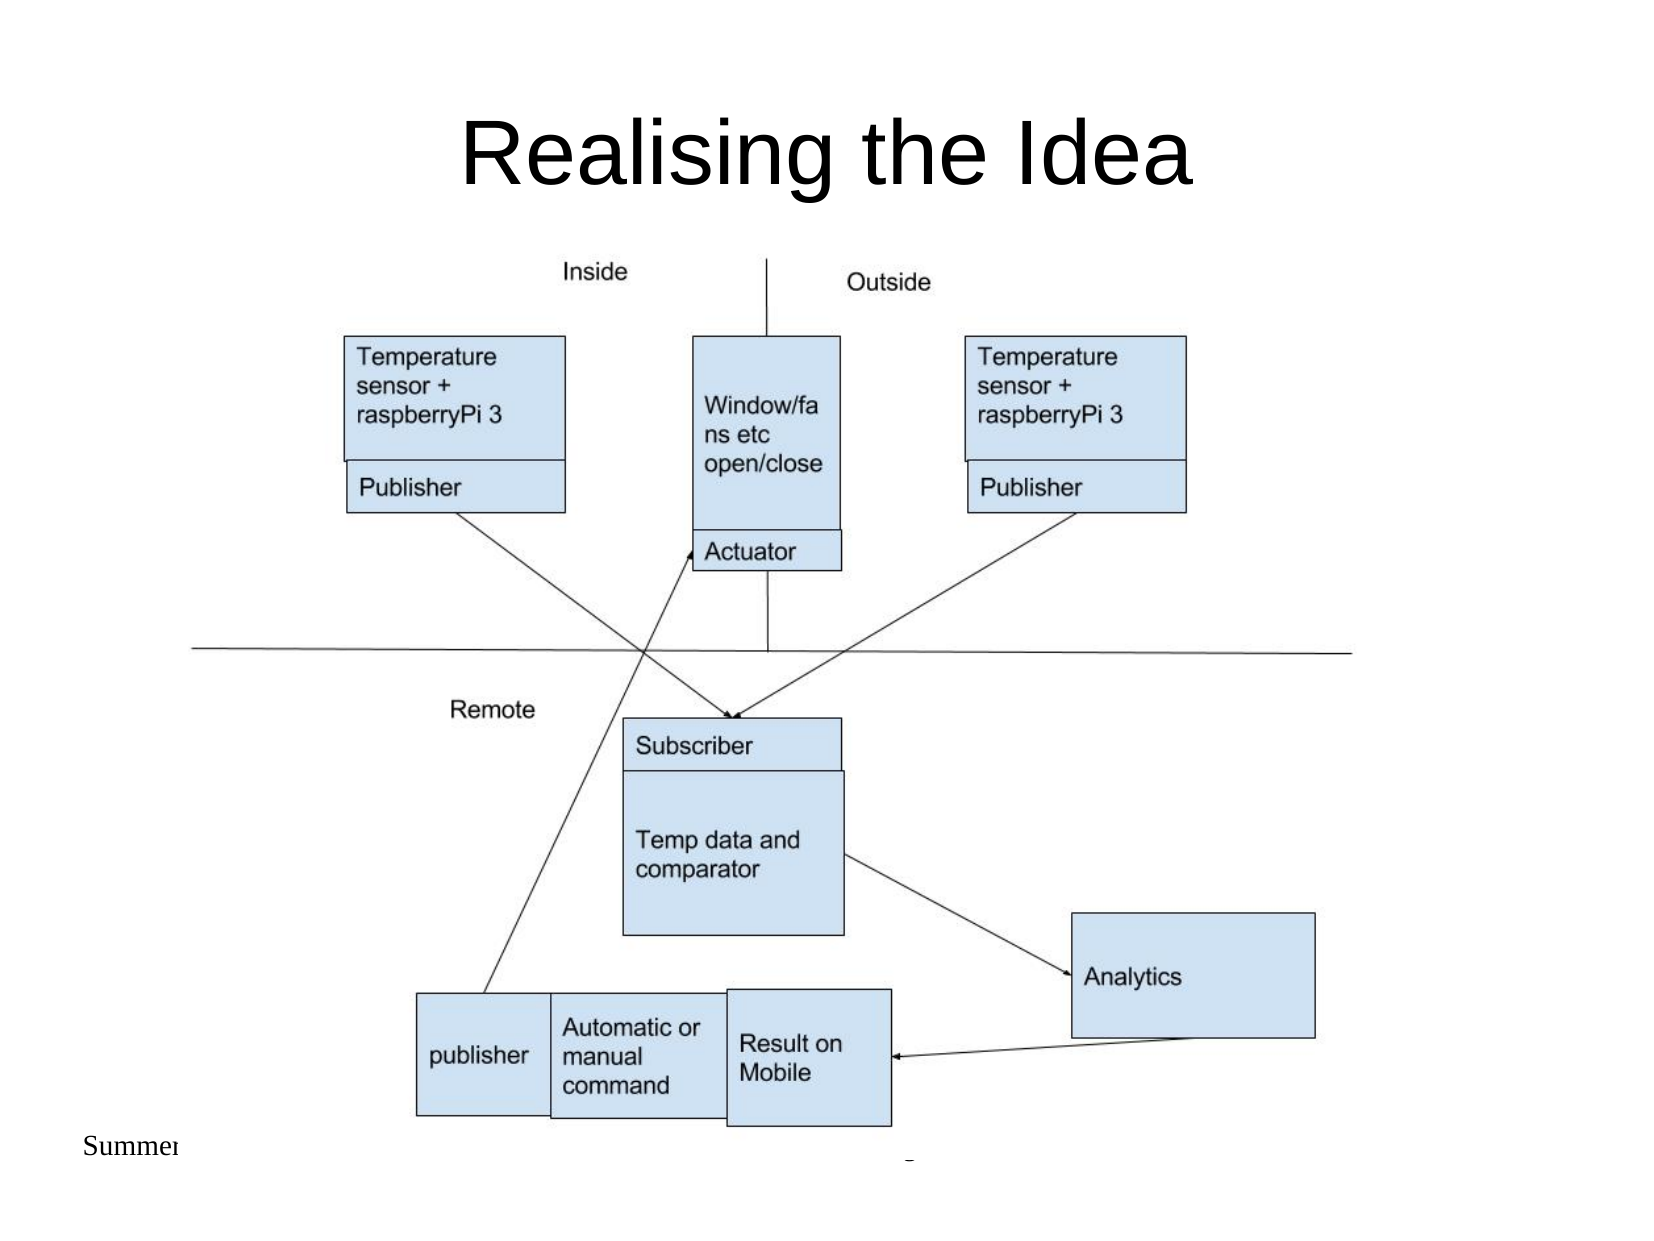

# Realising the Idea
Summer School 2016
Internet of things